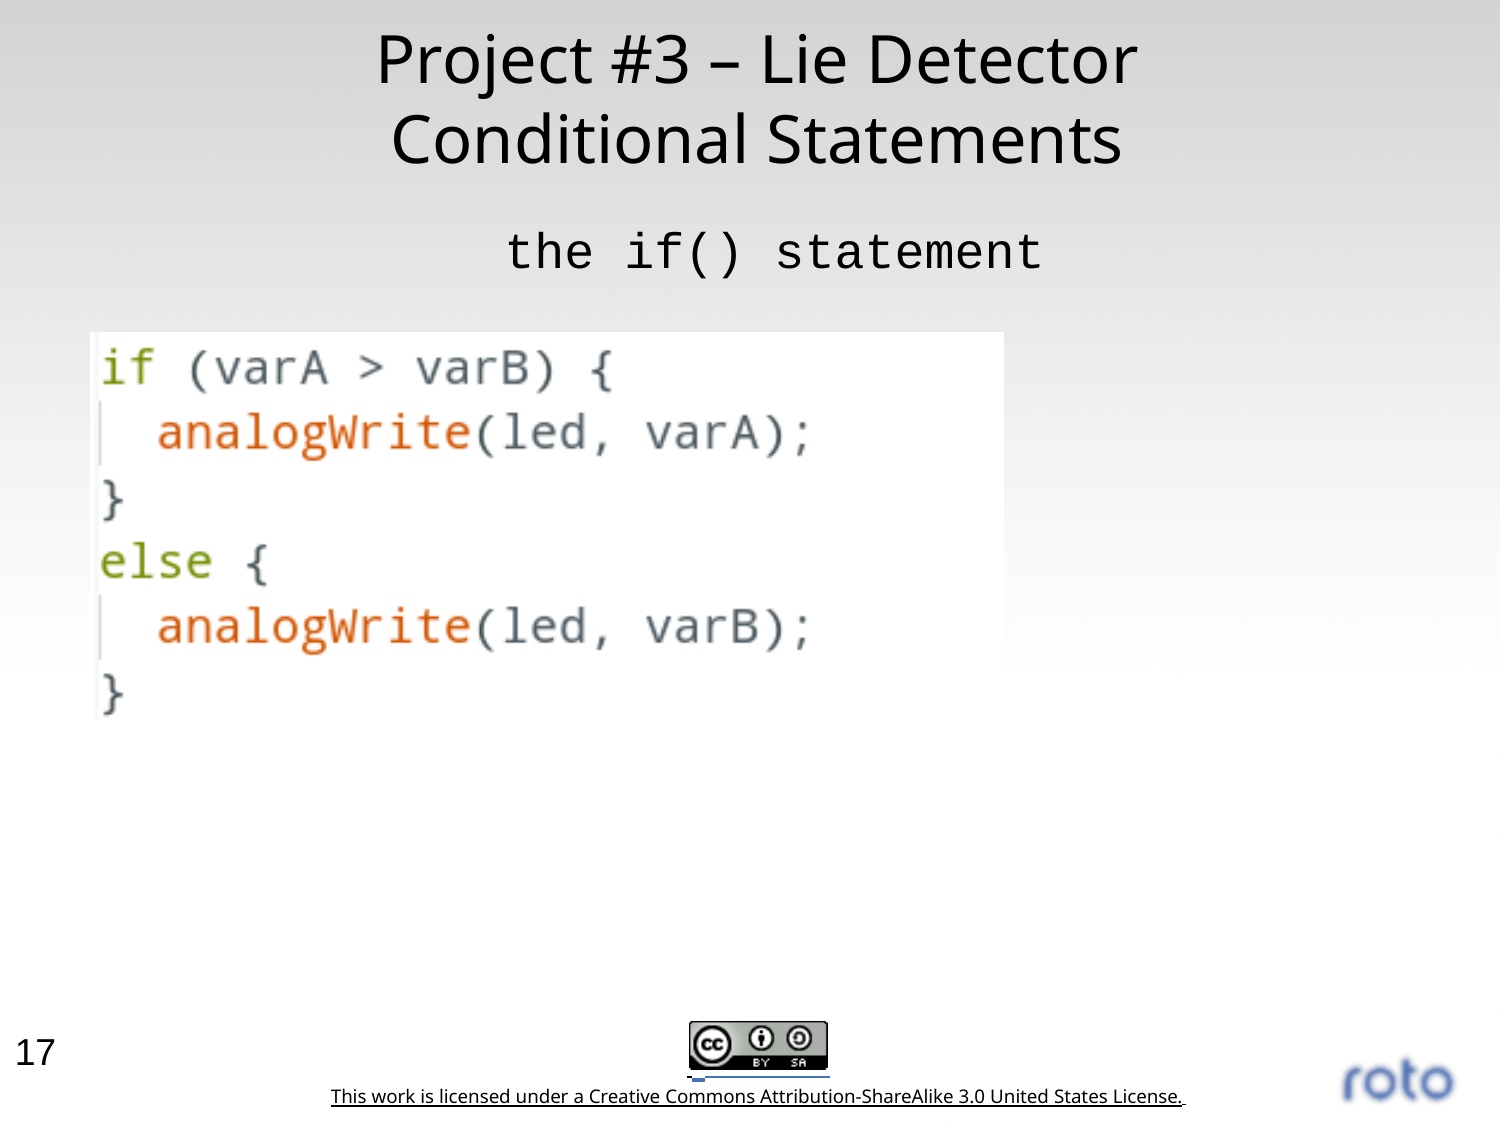

# Project #3 – Lie Detector Conditional Statements
the if() statement